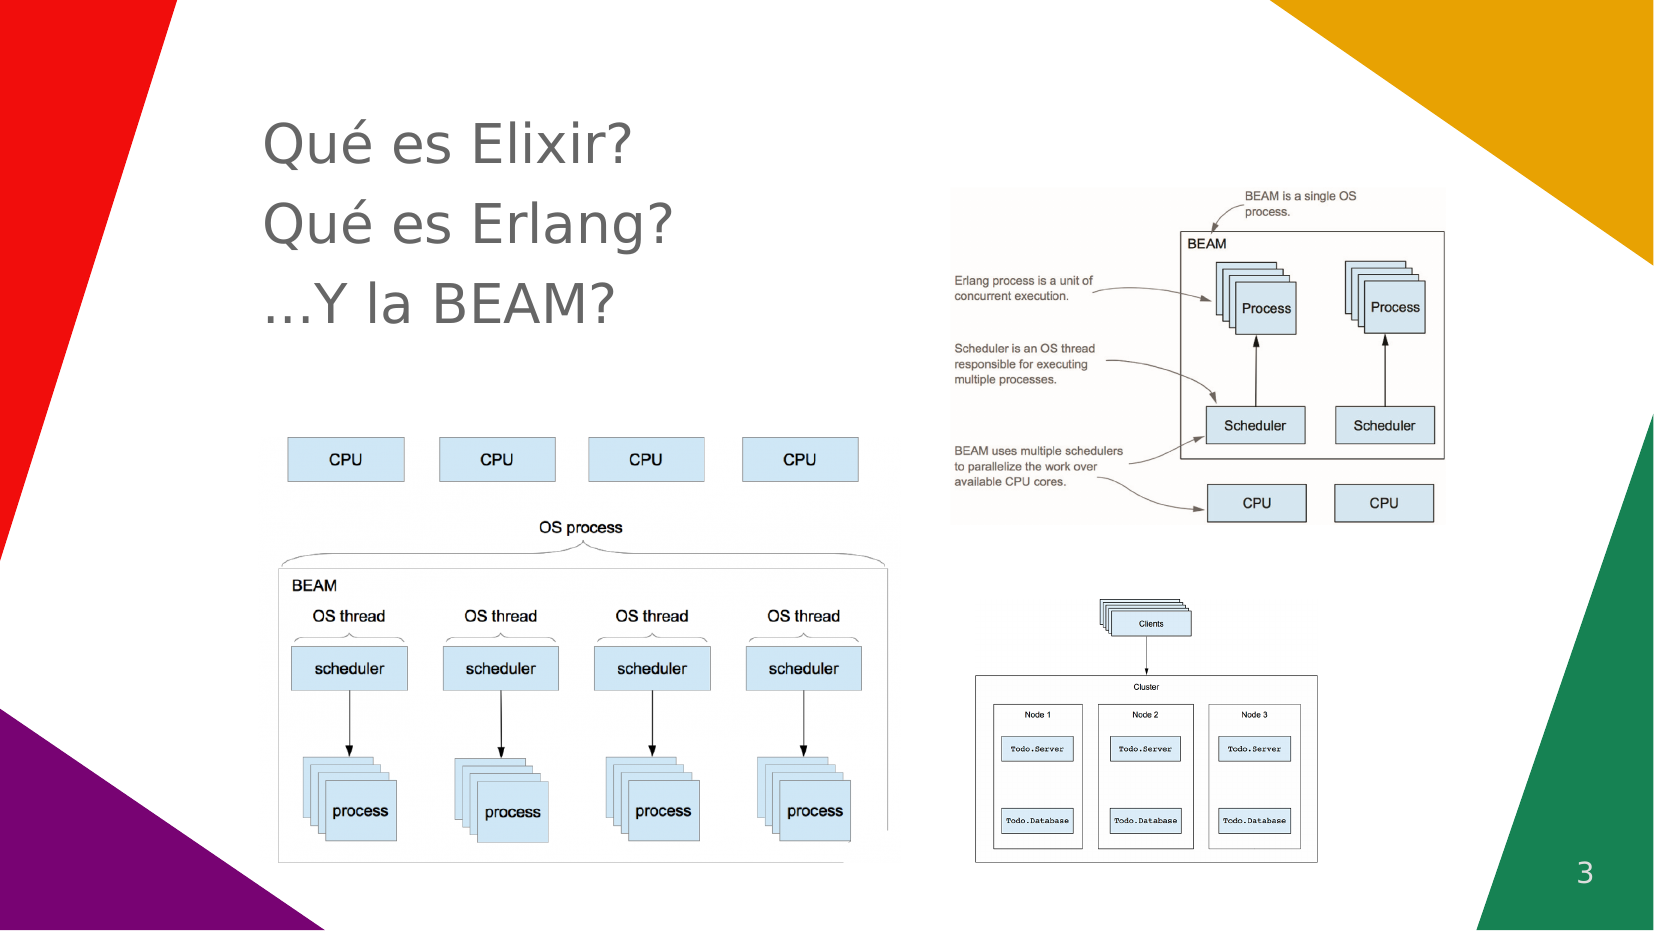

# Qué es Elixir?
Qué es Erlang?
...Y la BEAM?
3